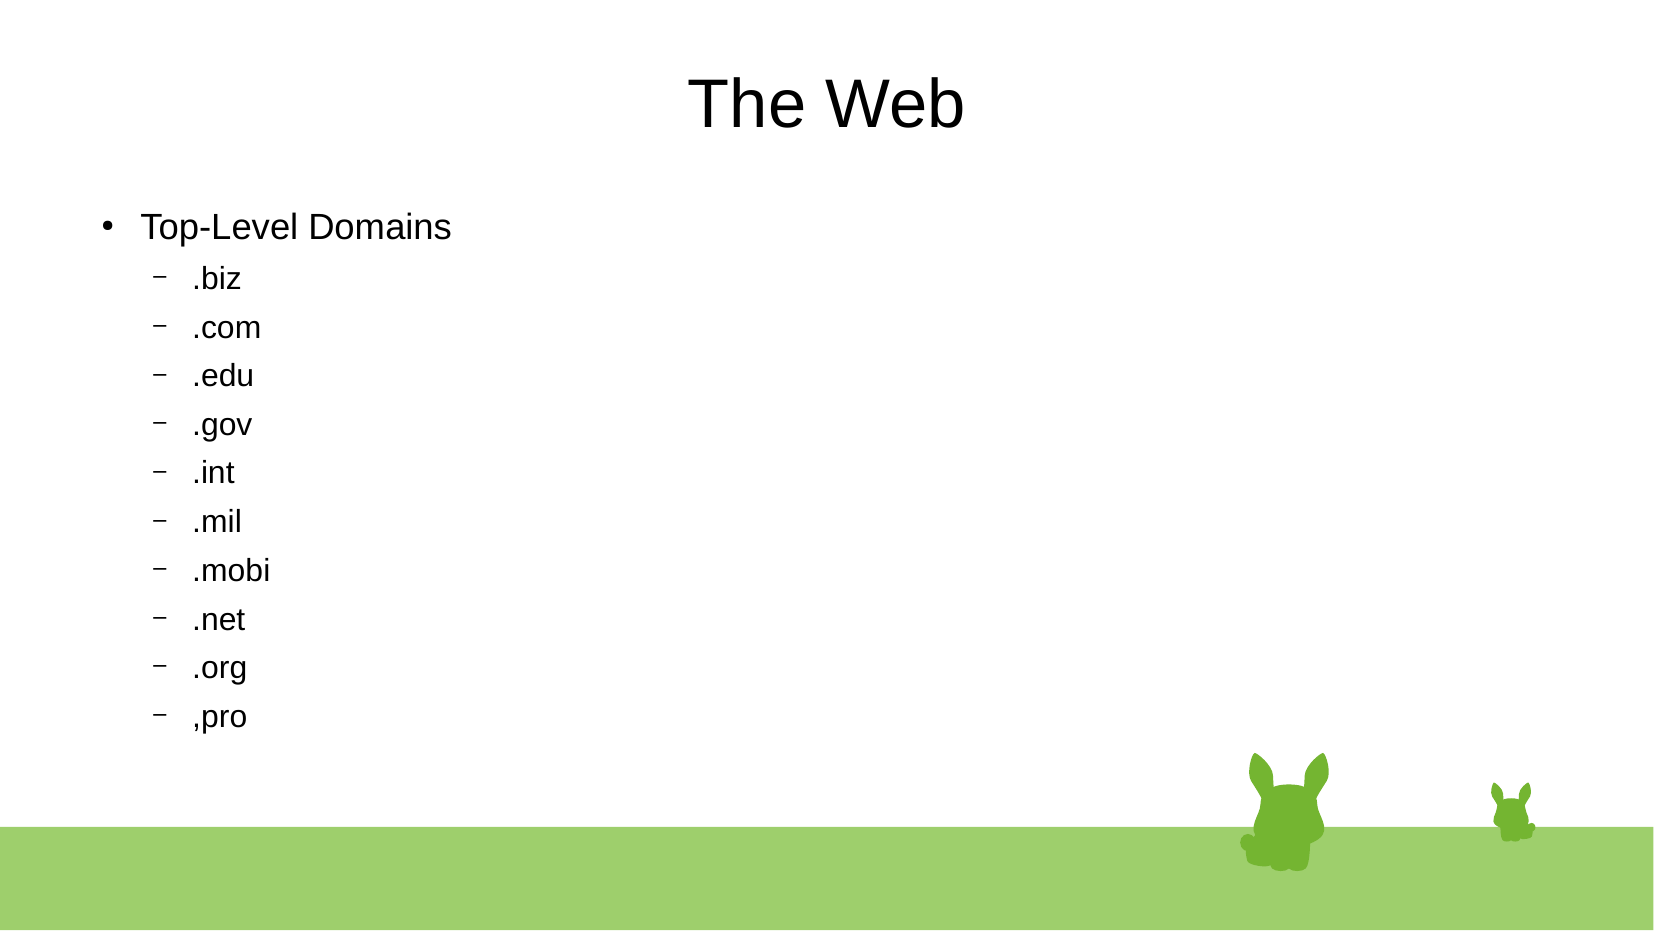

# The Web
Top-Level Domains
.biz
.com
.edu
.gov
.int
.mil
.mobi
.net
.org
,pro